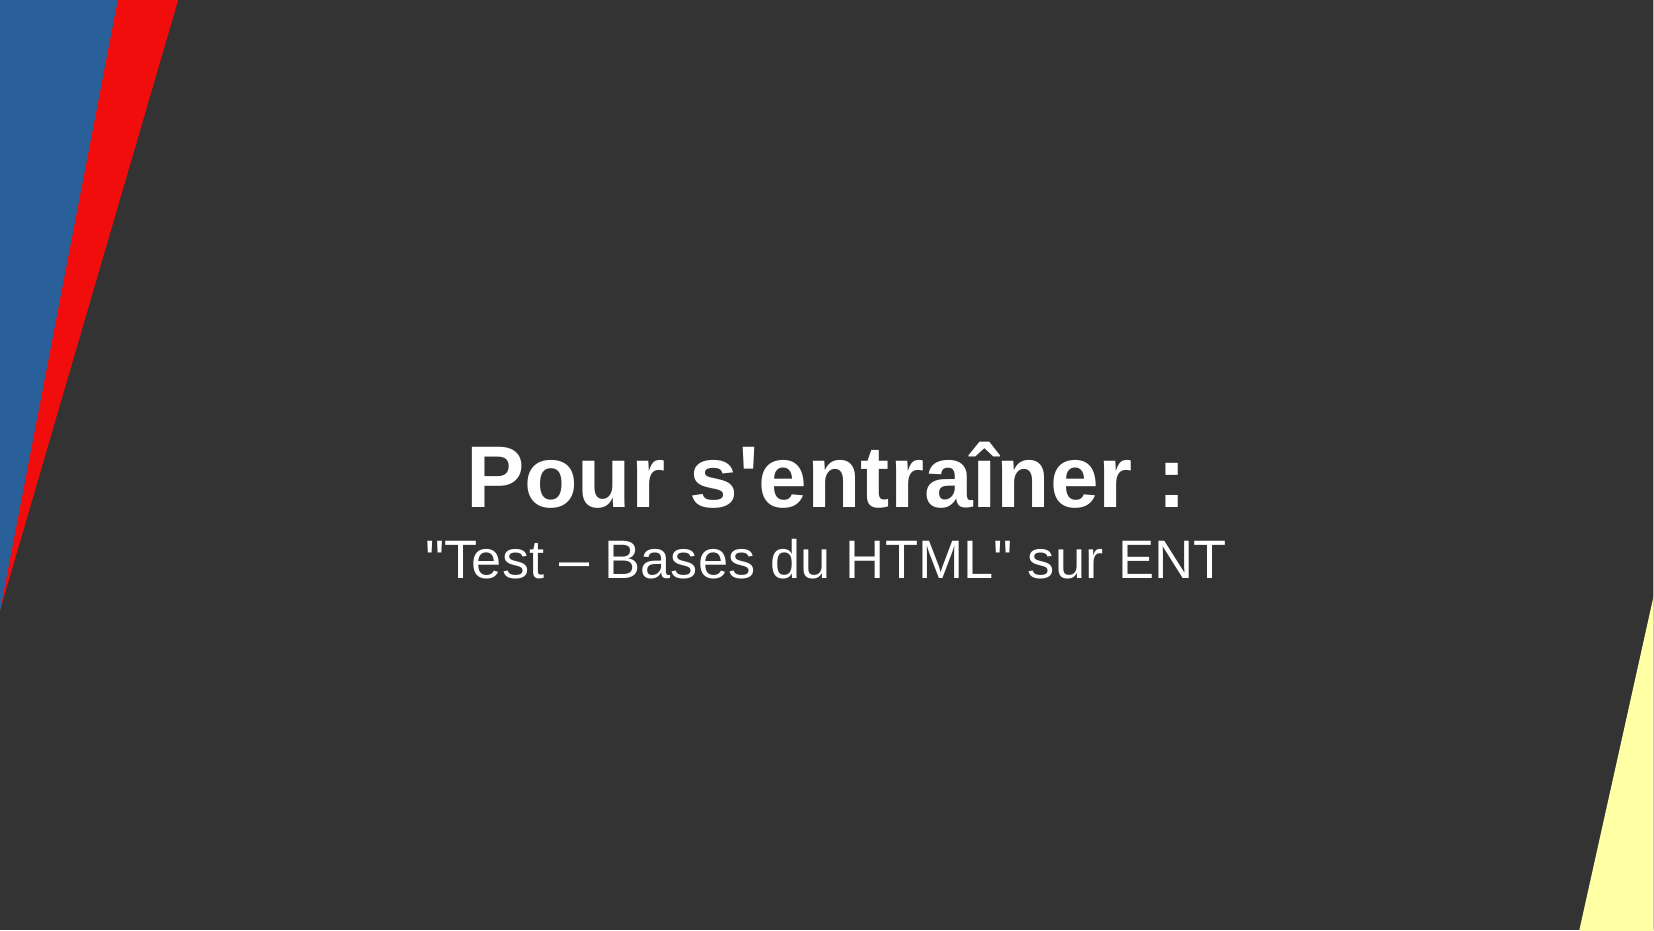

# Pour s'entraîner :
"Test – Bases du HTML" sur ENT